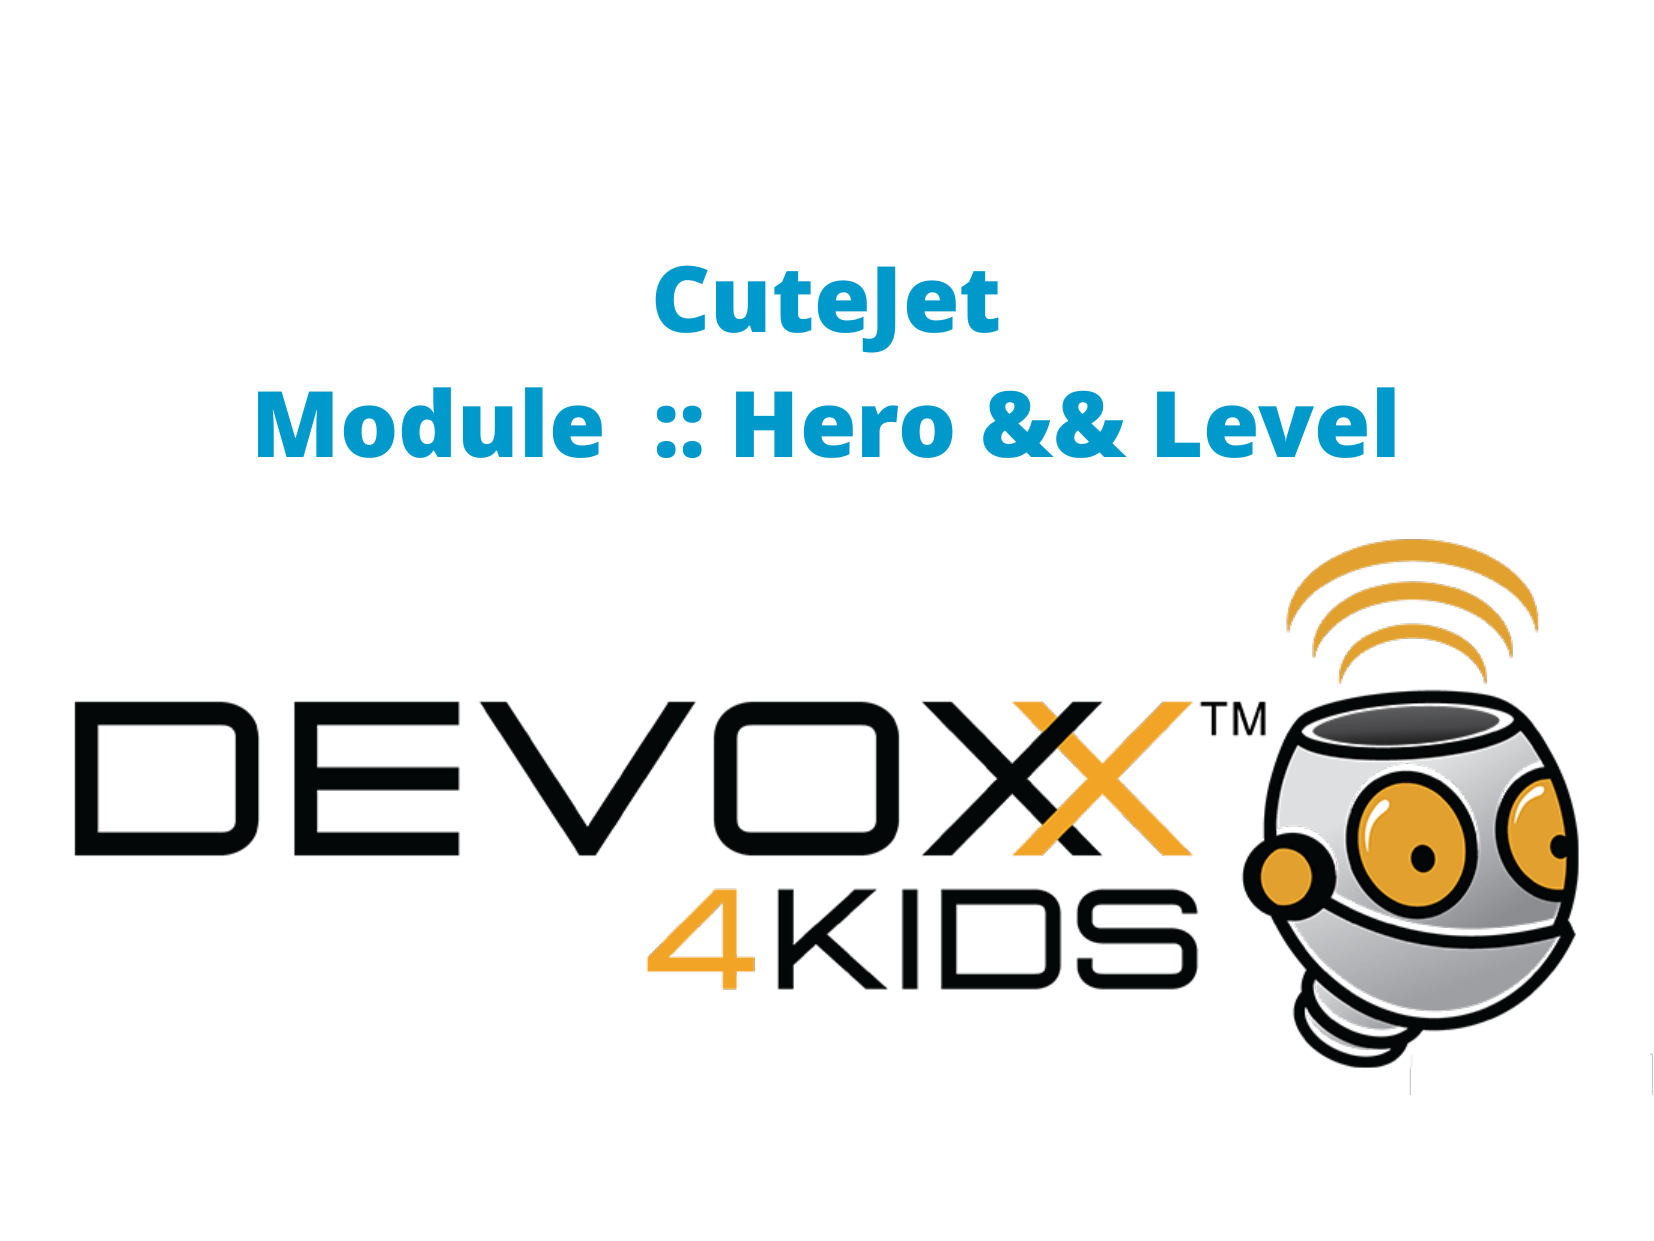

# CuteJet Module  :: Hero && Level